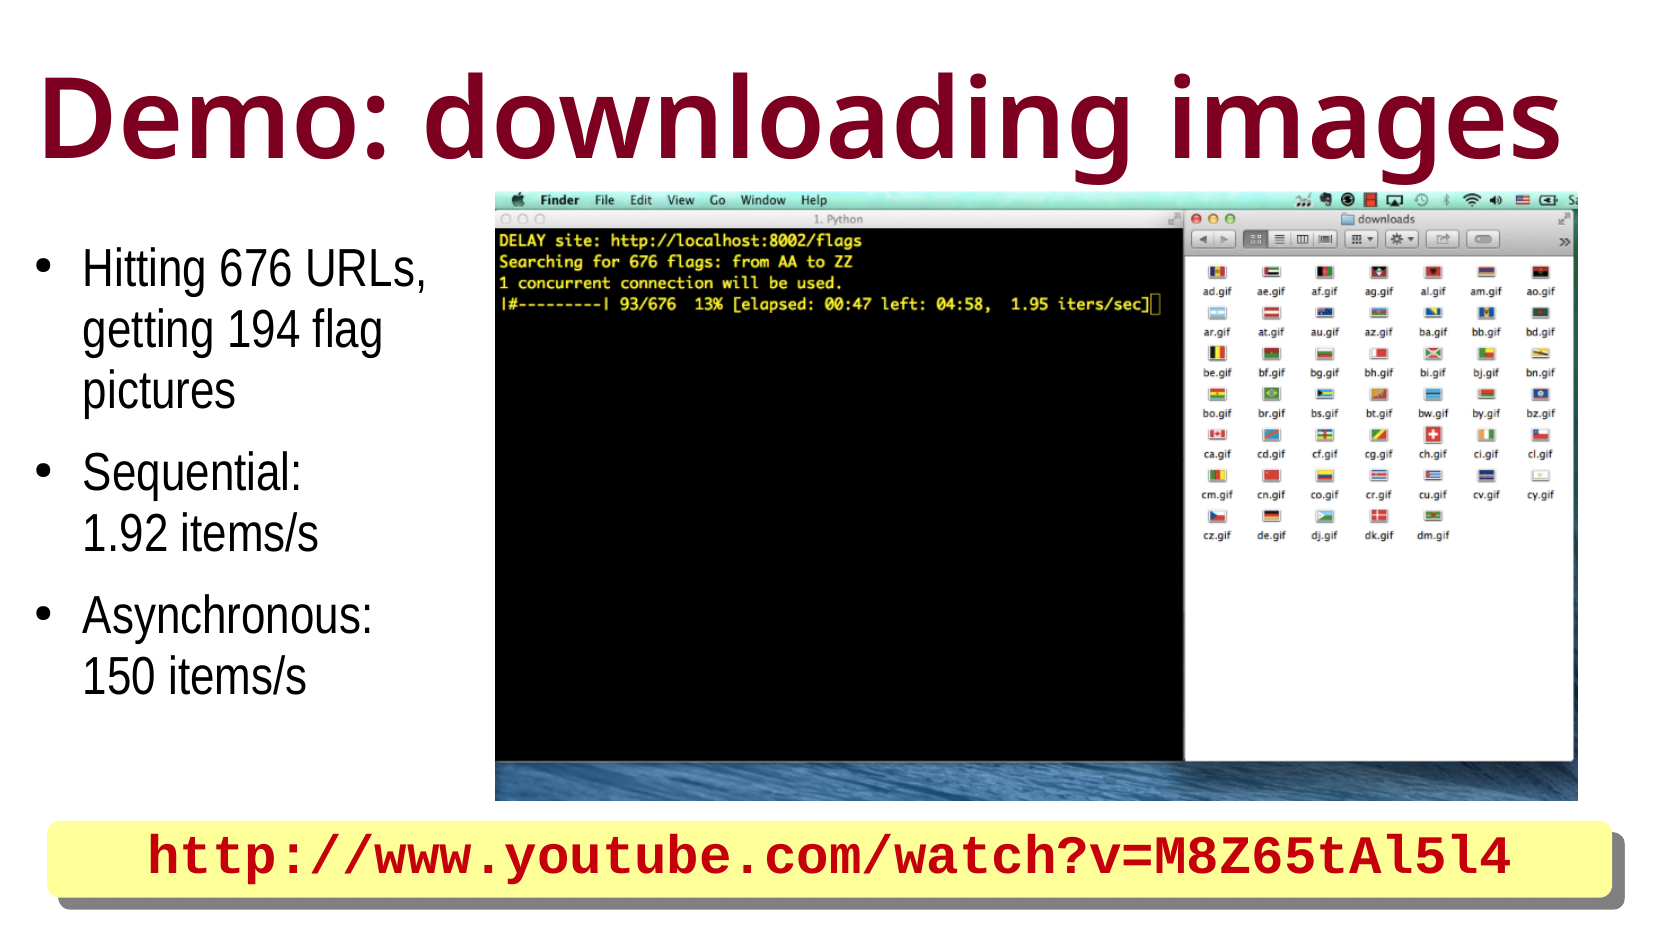

# Demo: downloading images
Hitting 676 URLs, getting 194 flag pictures
Sequential:
1.92 items/s
Asynchronous:
150 items/s
http://www.youtube.com/watch?v=M8Z65tAl5l4
http://www.youtube.com/watch?v=M8Z65tAl5l4
http://www.youtube.com/watch?v=M8Z65tAl5l4
http://www.youtube.com/watch?v=M8Z65tAl5l4